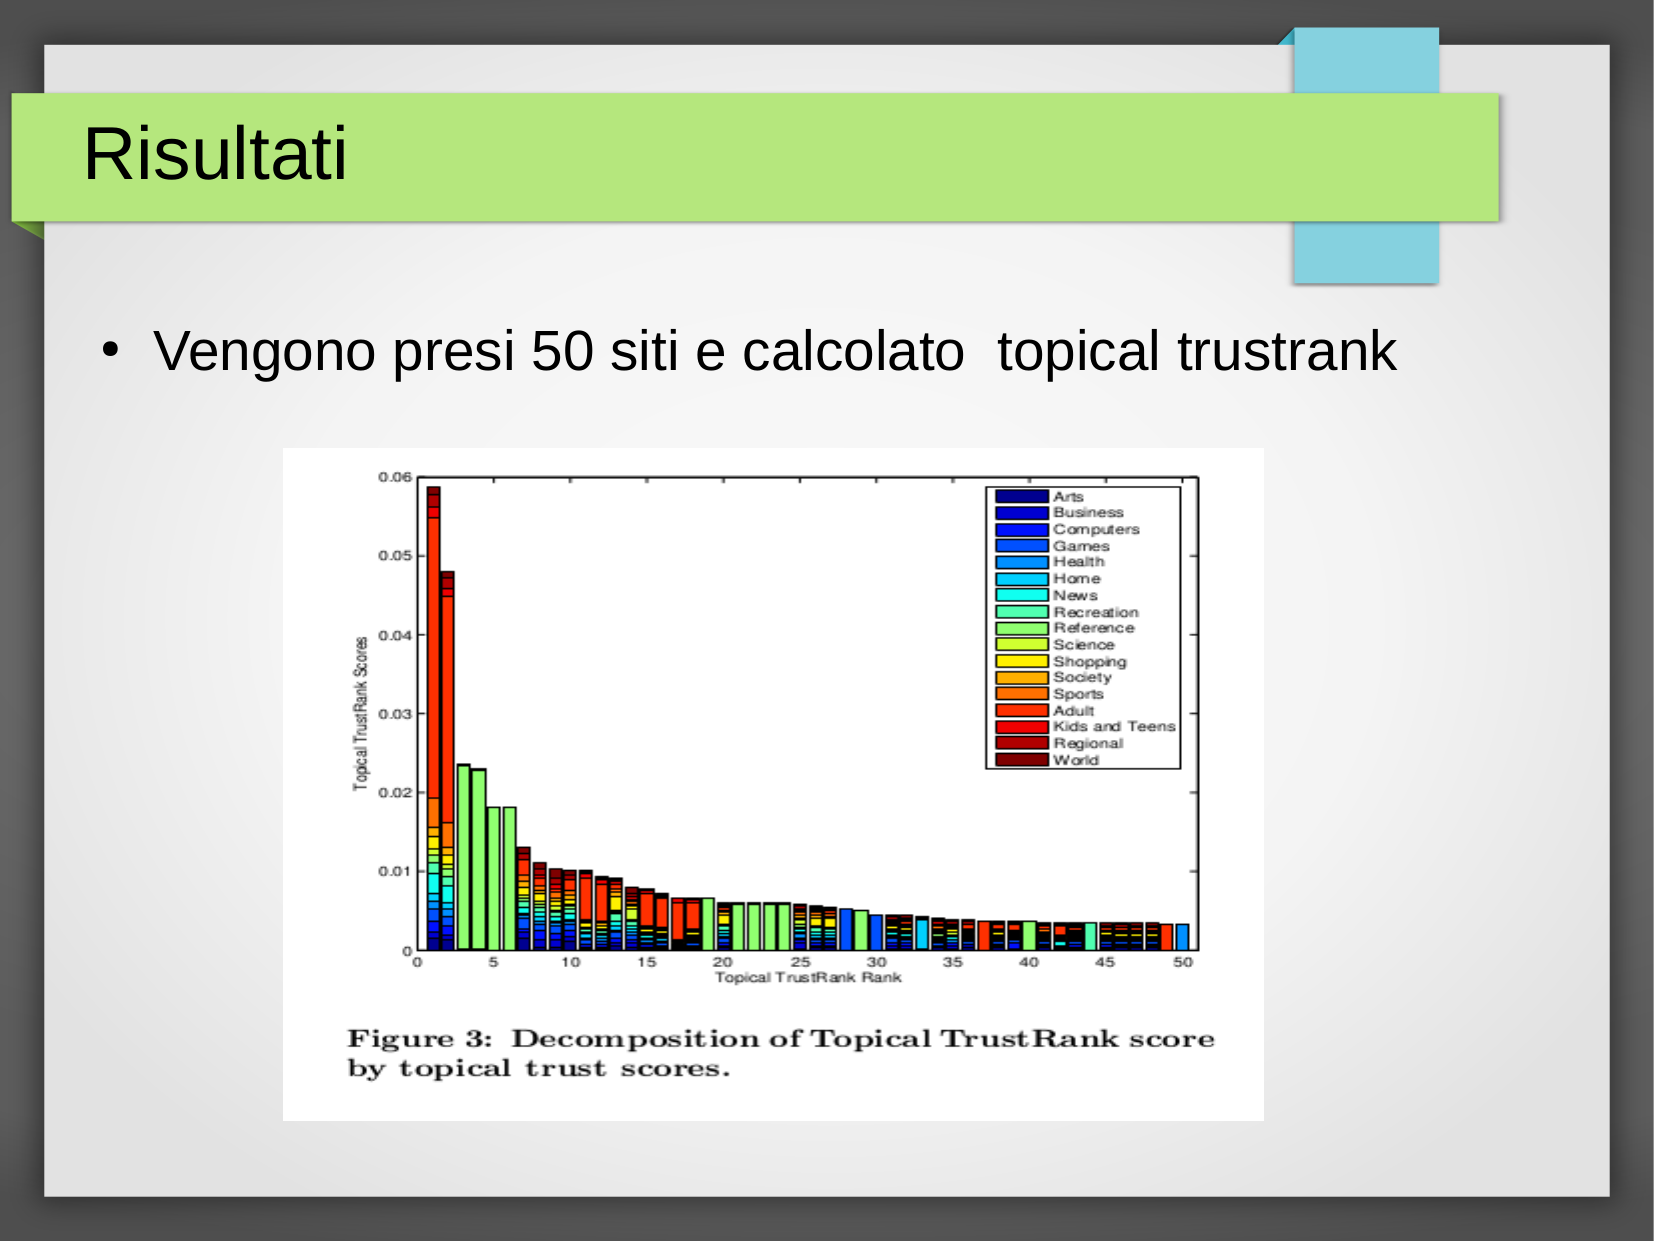

# Risultati
Vengono presi 50 siti e calcolato topical trustrank